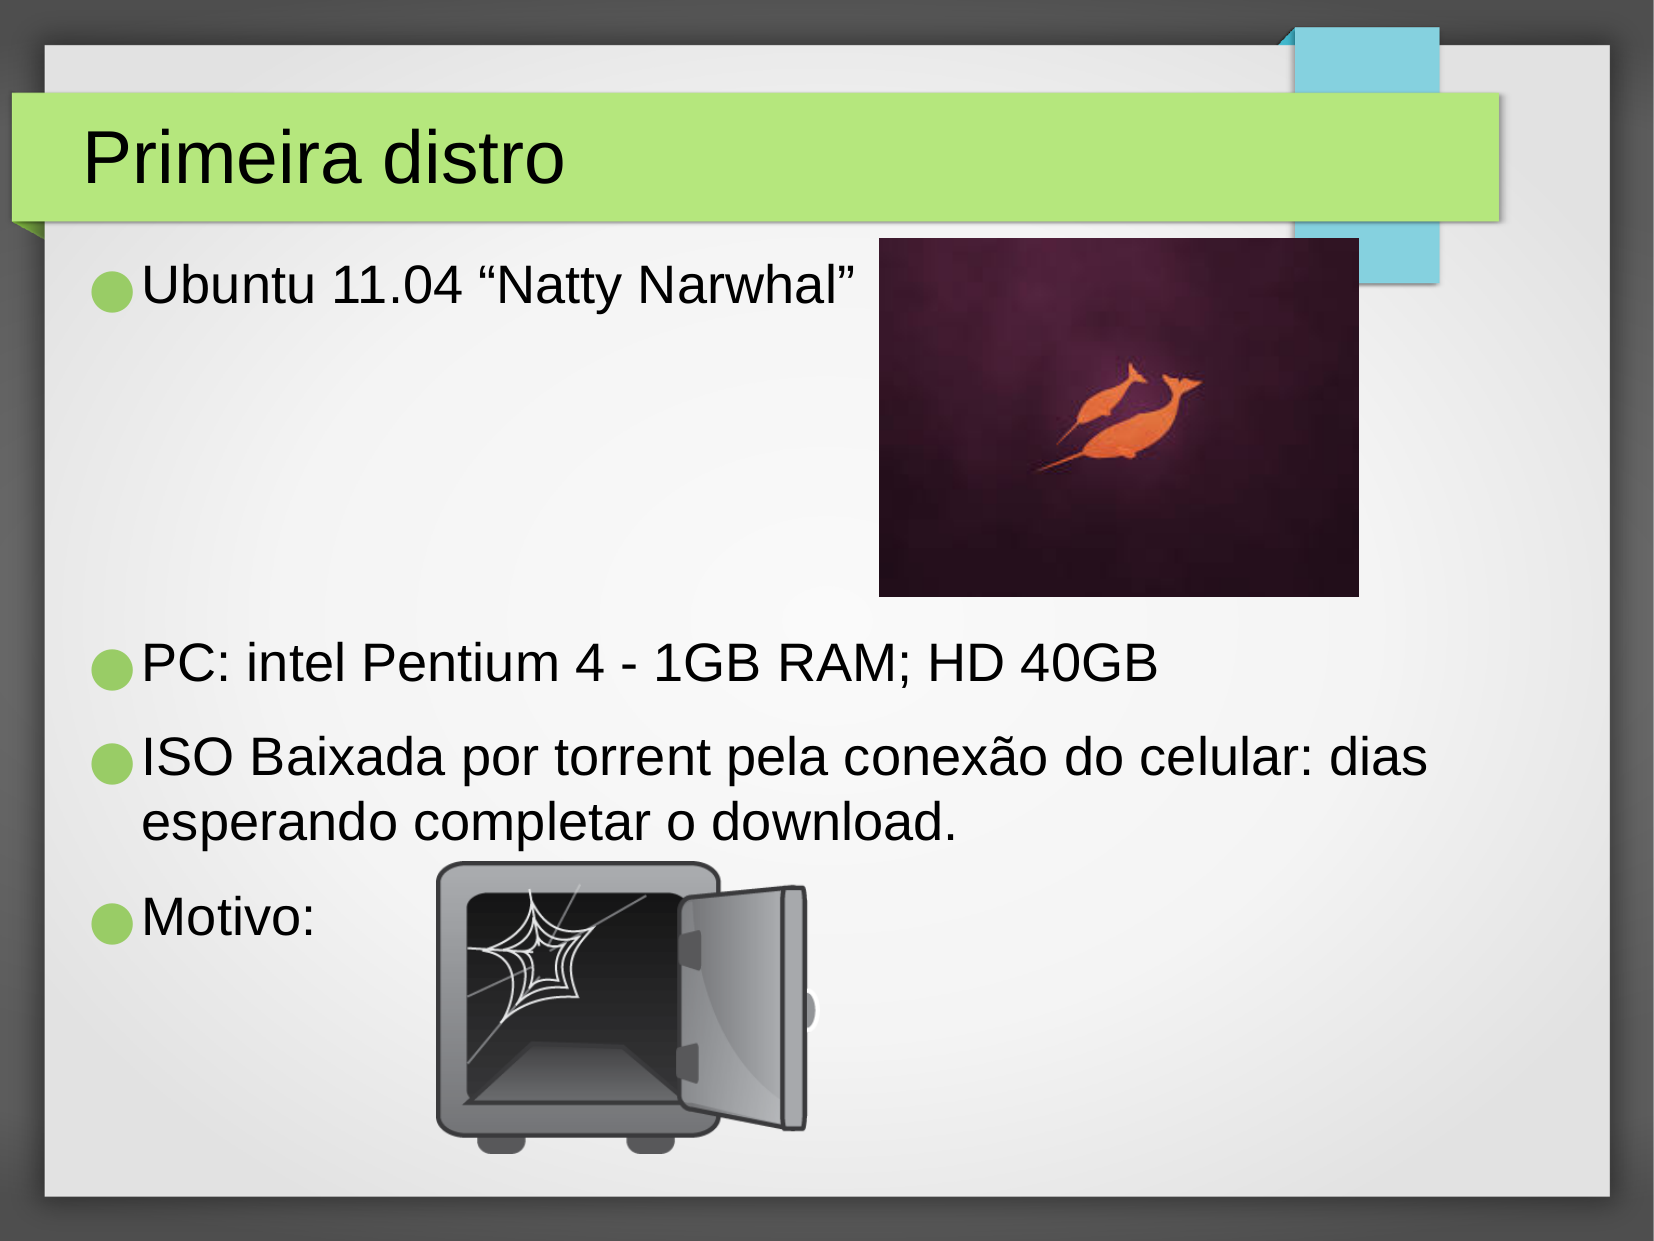

Primeira distro
Ubuntu 11.04 “Natty Narwhal”
PC: intel Pentium 4 - 1GB RAM; HD 40GB
ISO Baixada por torrent pela conexão do celular: dias esperando completar o download.
Motivo: